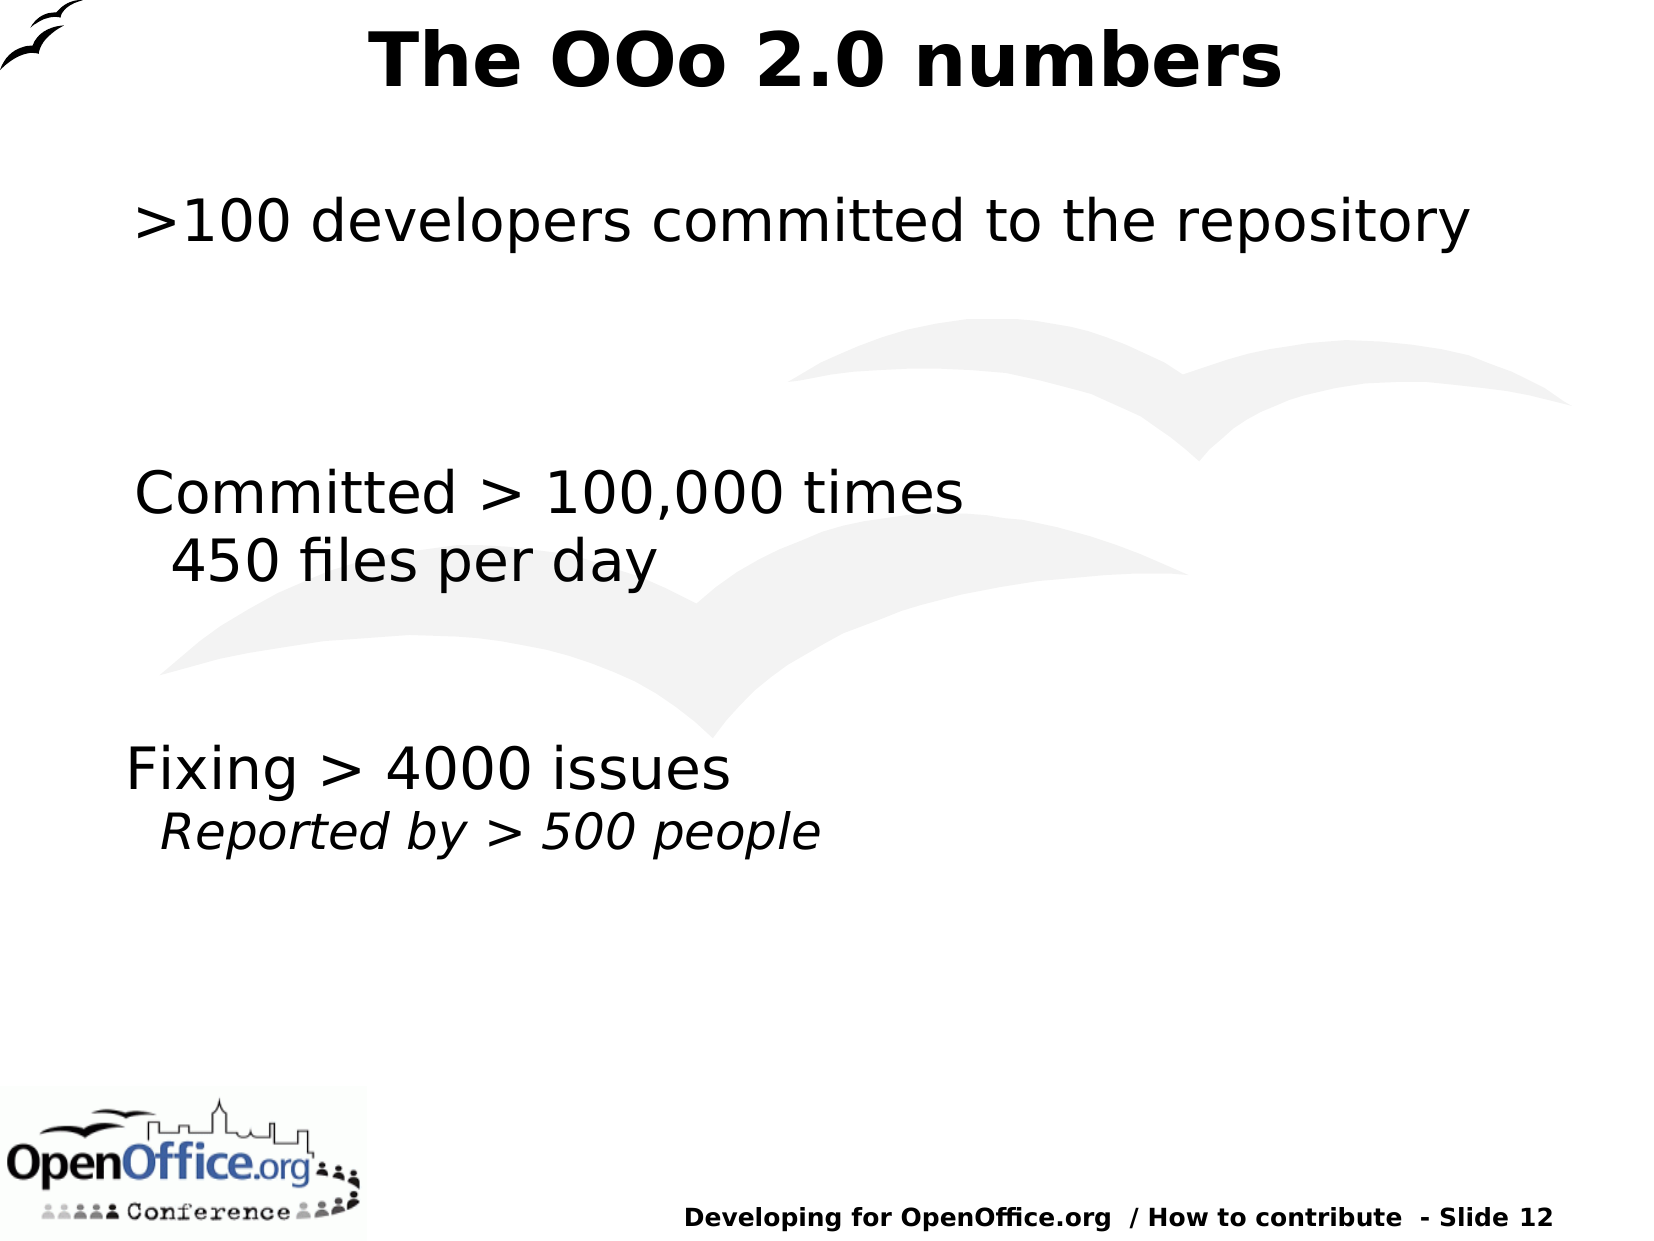

# The OOo 2.0 numbers
>100 developers committed to the repository
Committed > 100,000 times
450 files per day
Fixing > 4000 issues
Reported by > 500 people